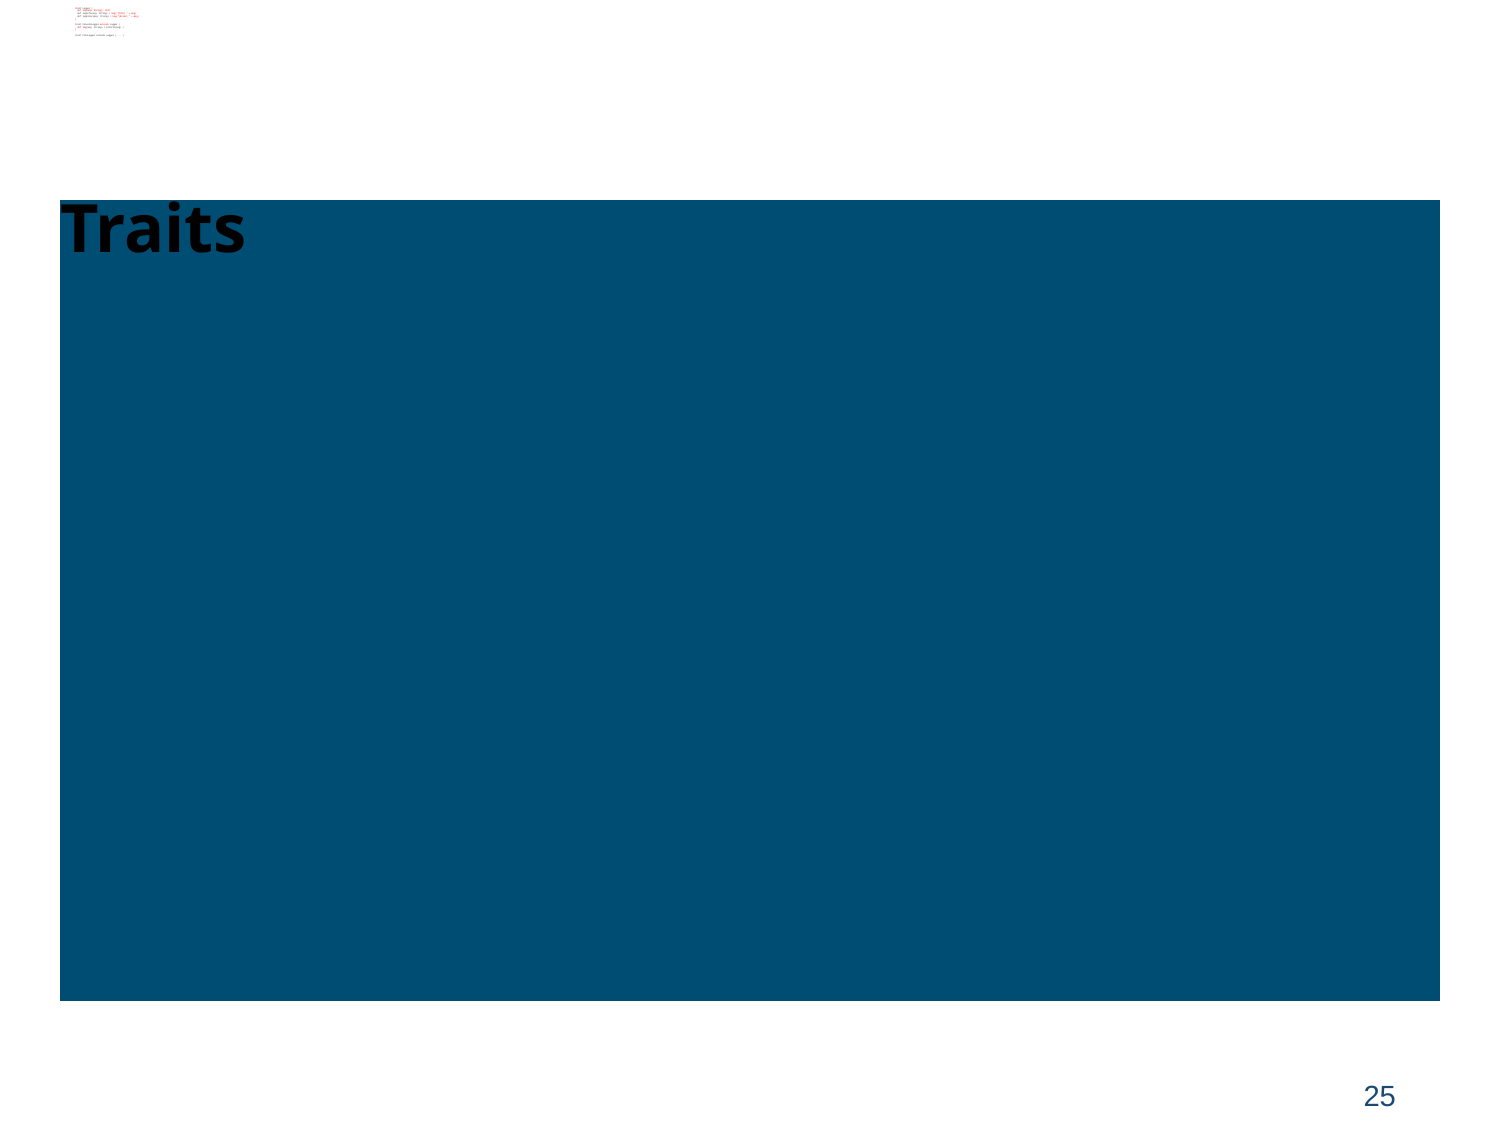

# trait Logger {
 def log(msg: String): Unit
 def logInfo(msg: String) = log("[Info] " + msg)
 def logError(msg: String) = log("[Error] " + msg)
}
trait ConsoleLogger extends Logger {
 def log(msg: String) { println(msg) }
}
trait FileLogger extends Logger { ... }
Traits
25